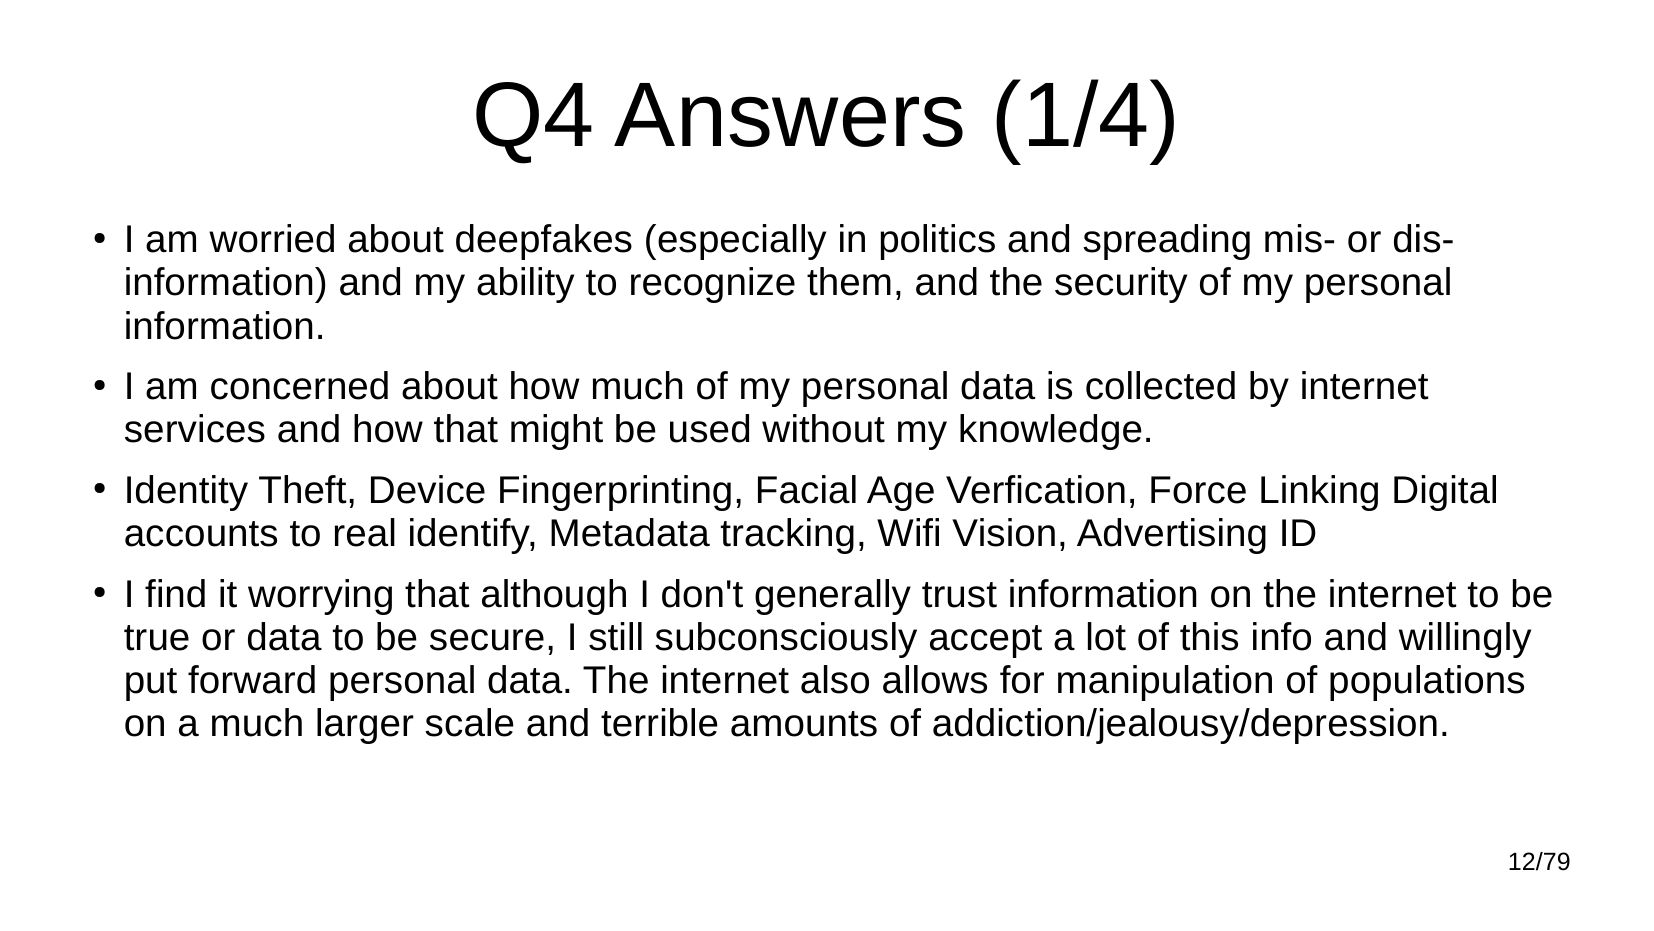

# Q4 Answers (1/4)
I am worried about deepfakes (especially in politics and spreading mis- or dis-information) and my ability to recognize them, and the security of my personal information.
I am concerned about how much of my personal data is collected by internet services and how that might be used without my knowledge.
Identity Theft, Device Fingerprinting, Facial Age Verfication, Force Linking Digital accounts to real identify, Metadata tracking, Wifi Vision, Advertising ID
I find it worrying that although I don't generally trust information on the internet to be true or data to be secure, I still subconsciously accept a lot of this info and willingly put forward personal data. The internet also allows for manipulation of populations on a much larger scale and terrible amounts of addiction/jealousy/depression.
12